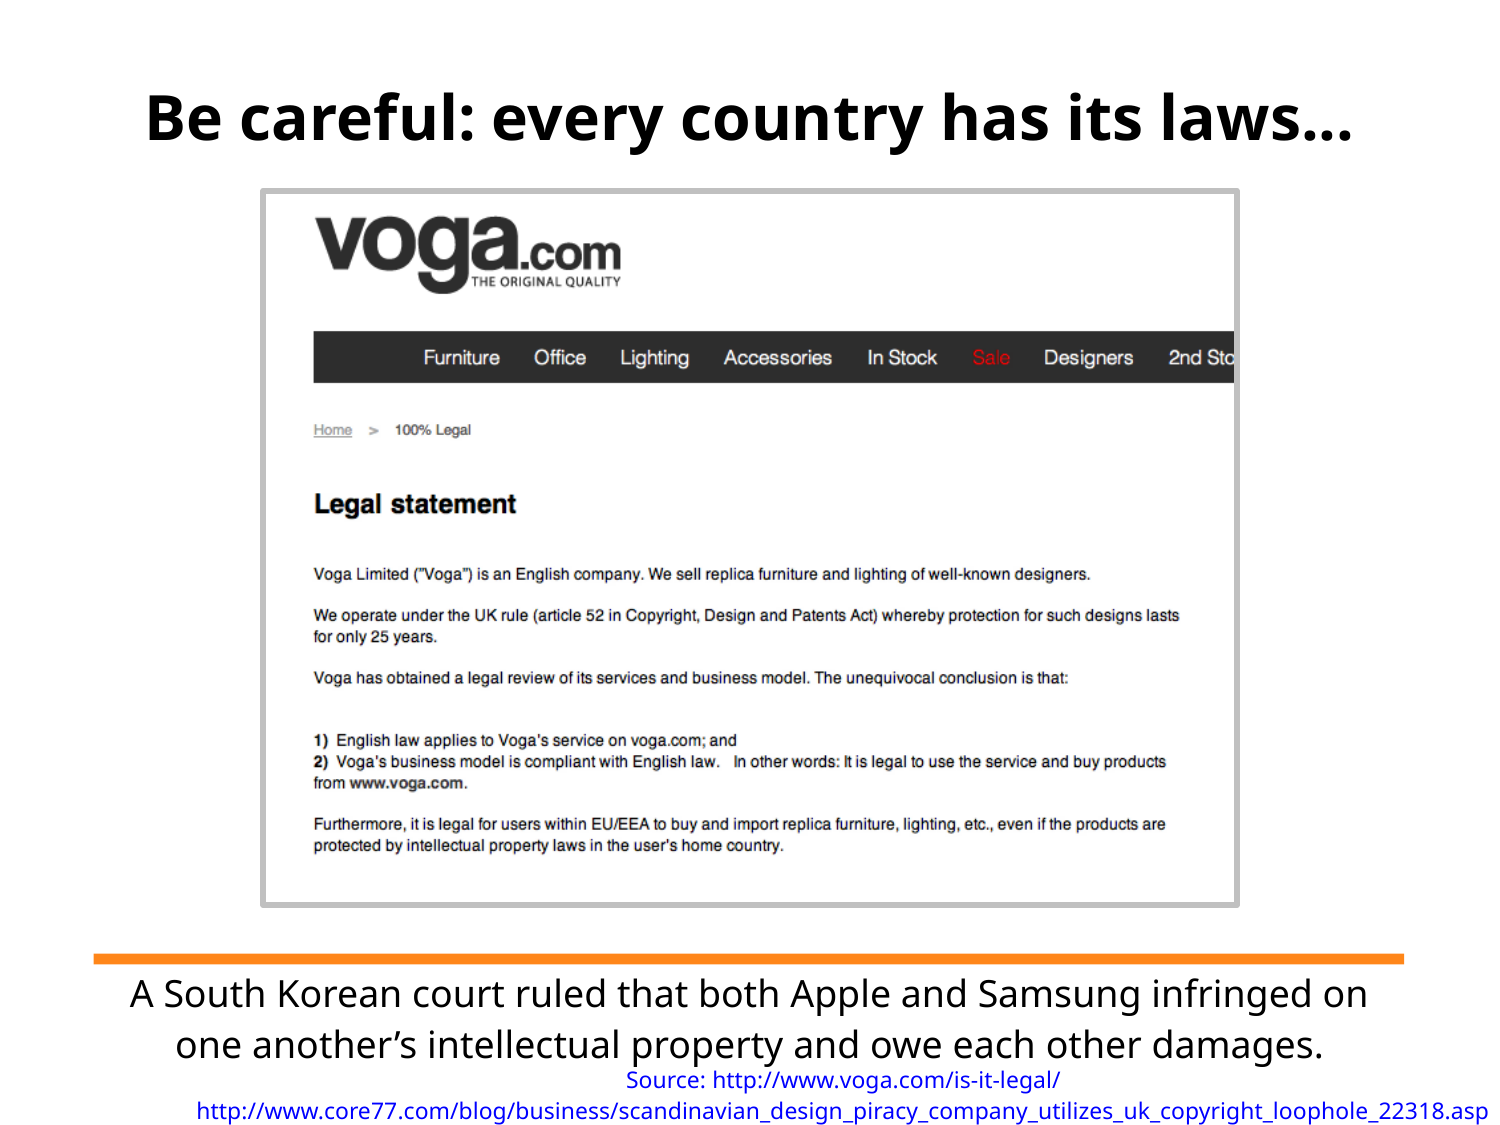

# Be careful: every country has its laws...
A South Korean court ruled that both Apple and Samsung infringed on one another’s intellectual property and owe each other damages.
Source: http://www.voga.com/is-it-legal/
http://www.core77.com/blog/business/scandinavian_design_piracy_company_utilizes_uk_copyright_loophole_22318.asp